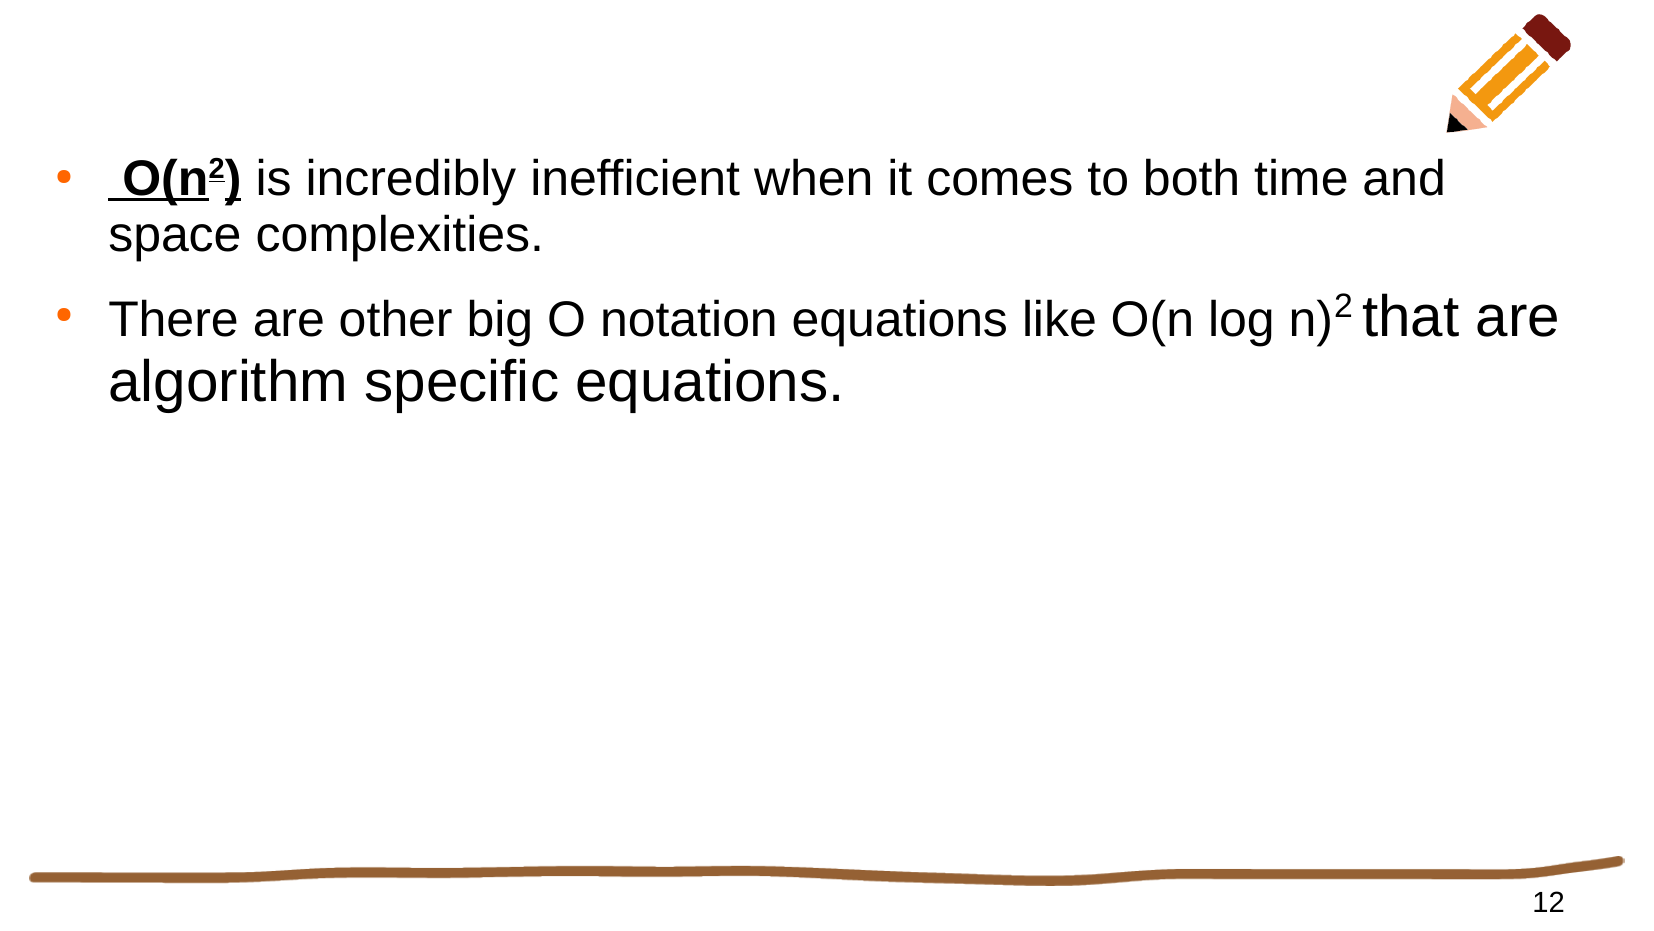

# O(n2) is incredibly inefficient when it comes to both time and space complexities.
There are other big O notation equations like O(n log n)2 that are algorithm specific equations.
12